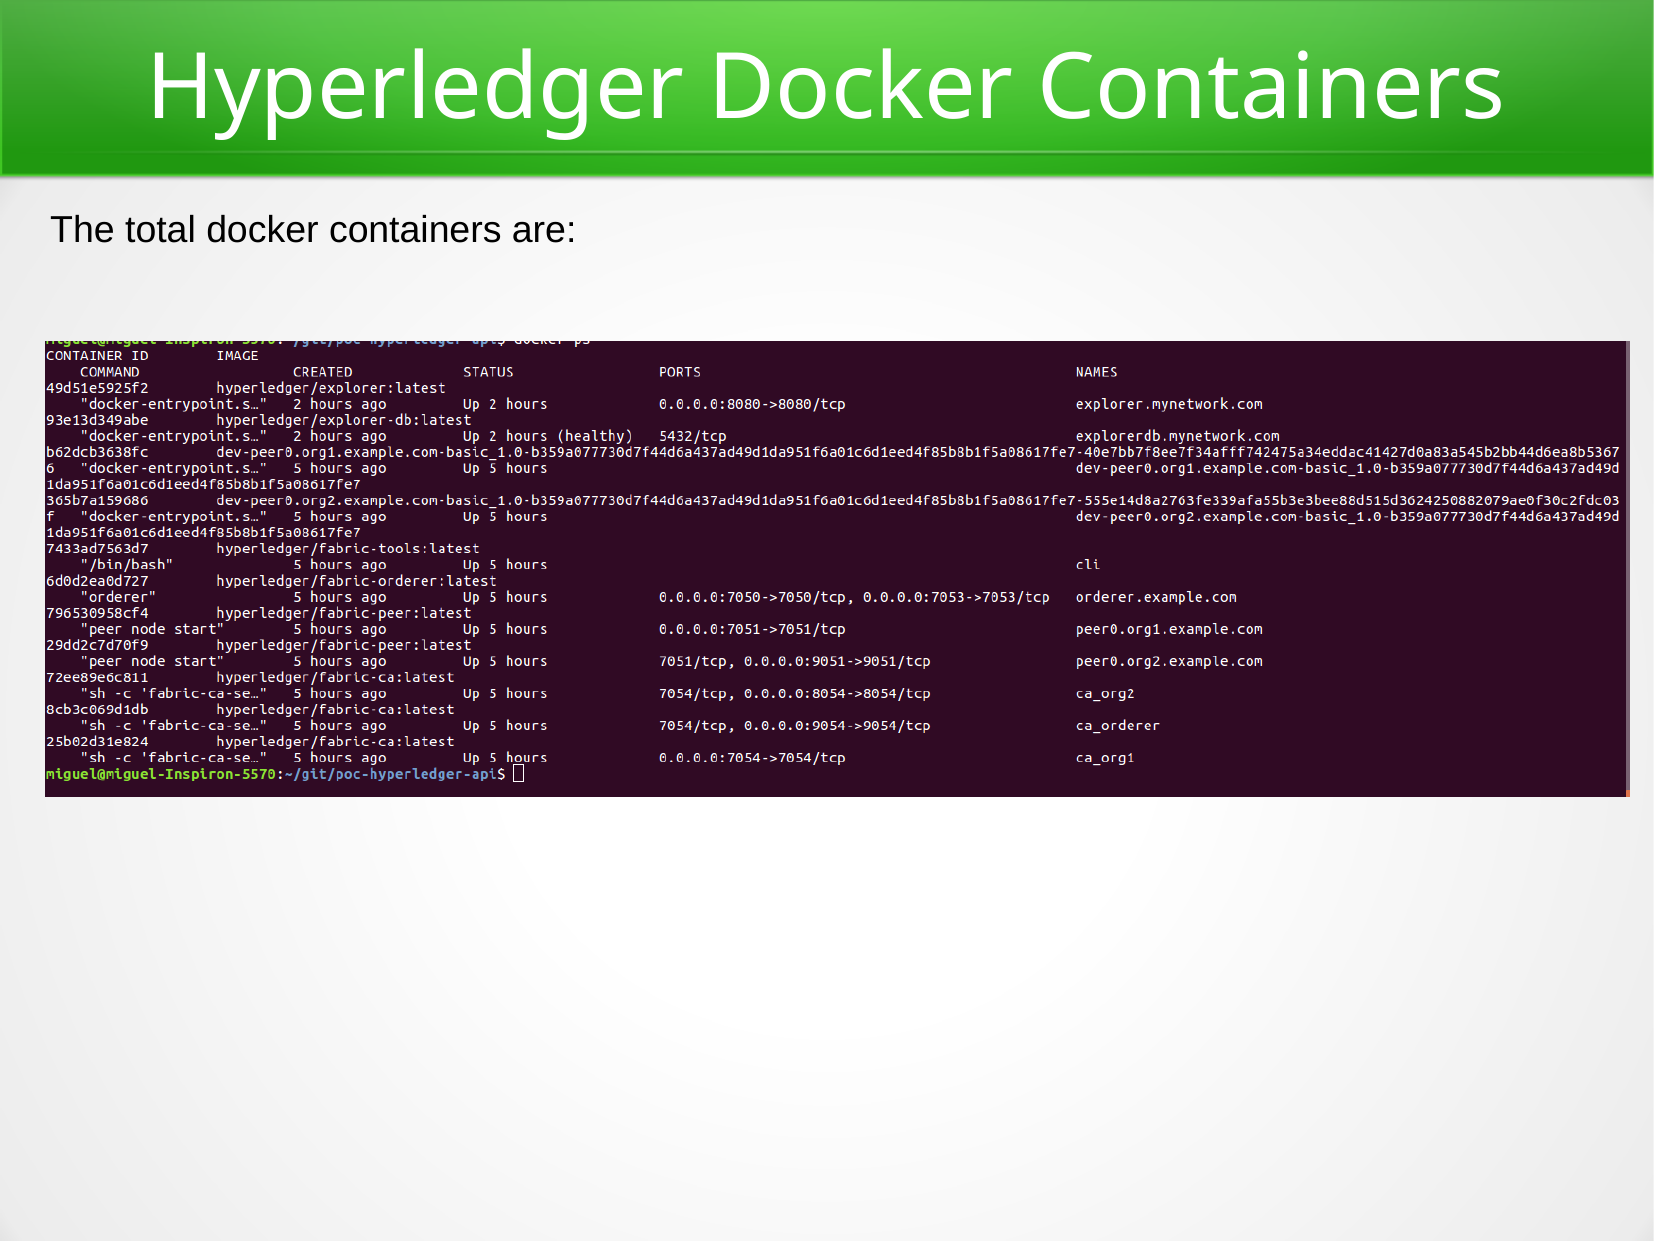

# Hyperledger Docker Containers
The total docker containers are: